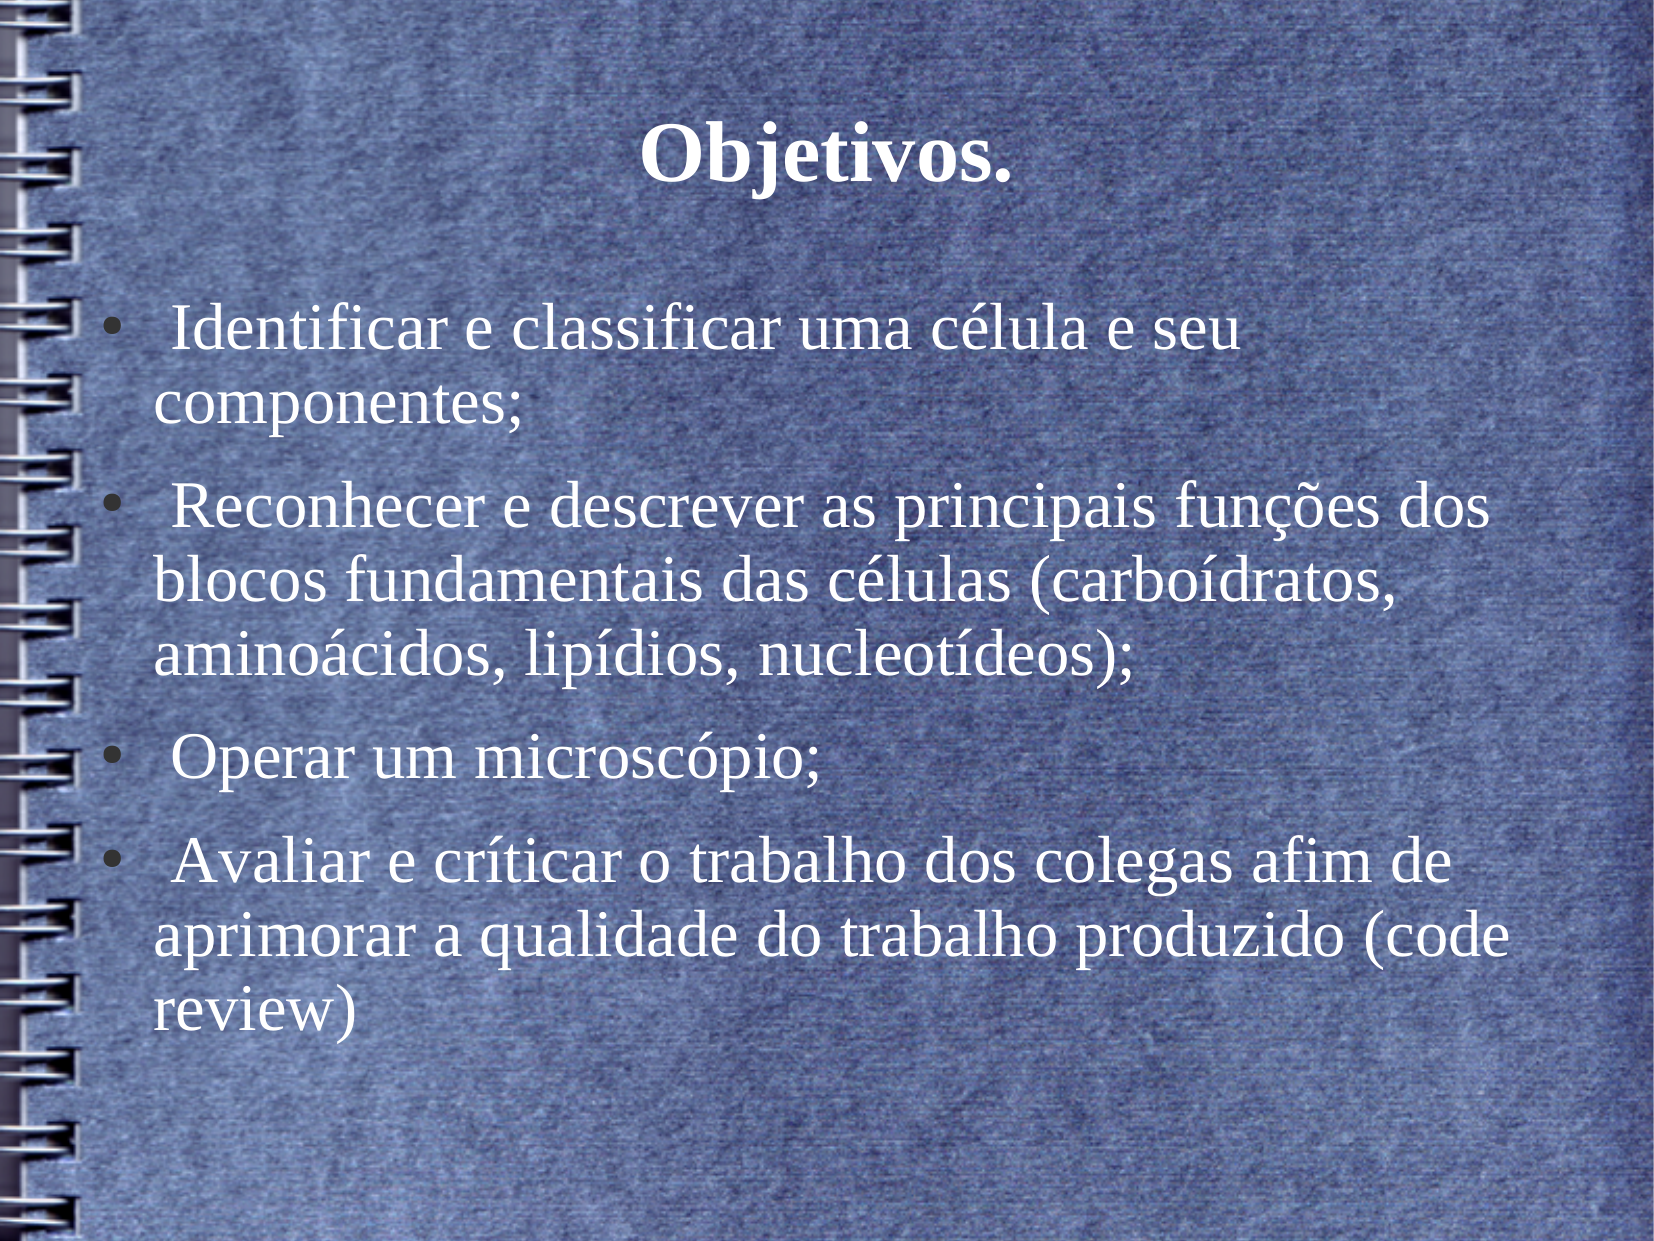

# Objetivos.
 Identificar e classificar uma célula e seu componentes;
 Reconhecer e descrever as principais funções dos blocos fundamentais das células (carboídratos, aminoácidos, lipídios, nucleotídeos);
 Operar um microscópio;
 Avaliar e críticar o trabalho dos colegas afim de aprimorar a qualidade do trabalho produzido (code review)